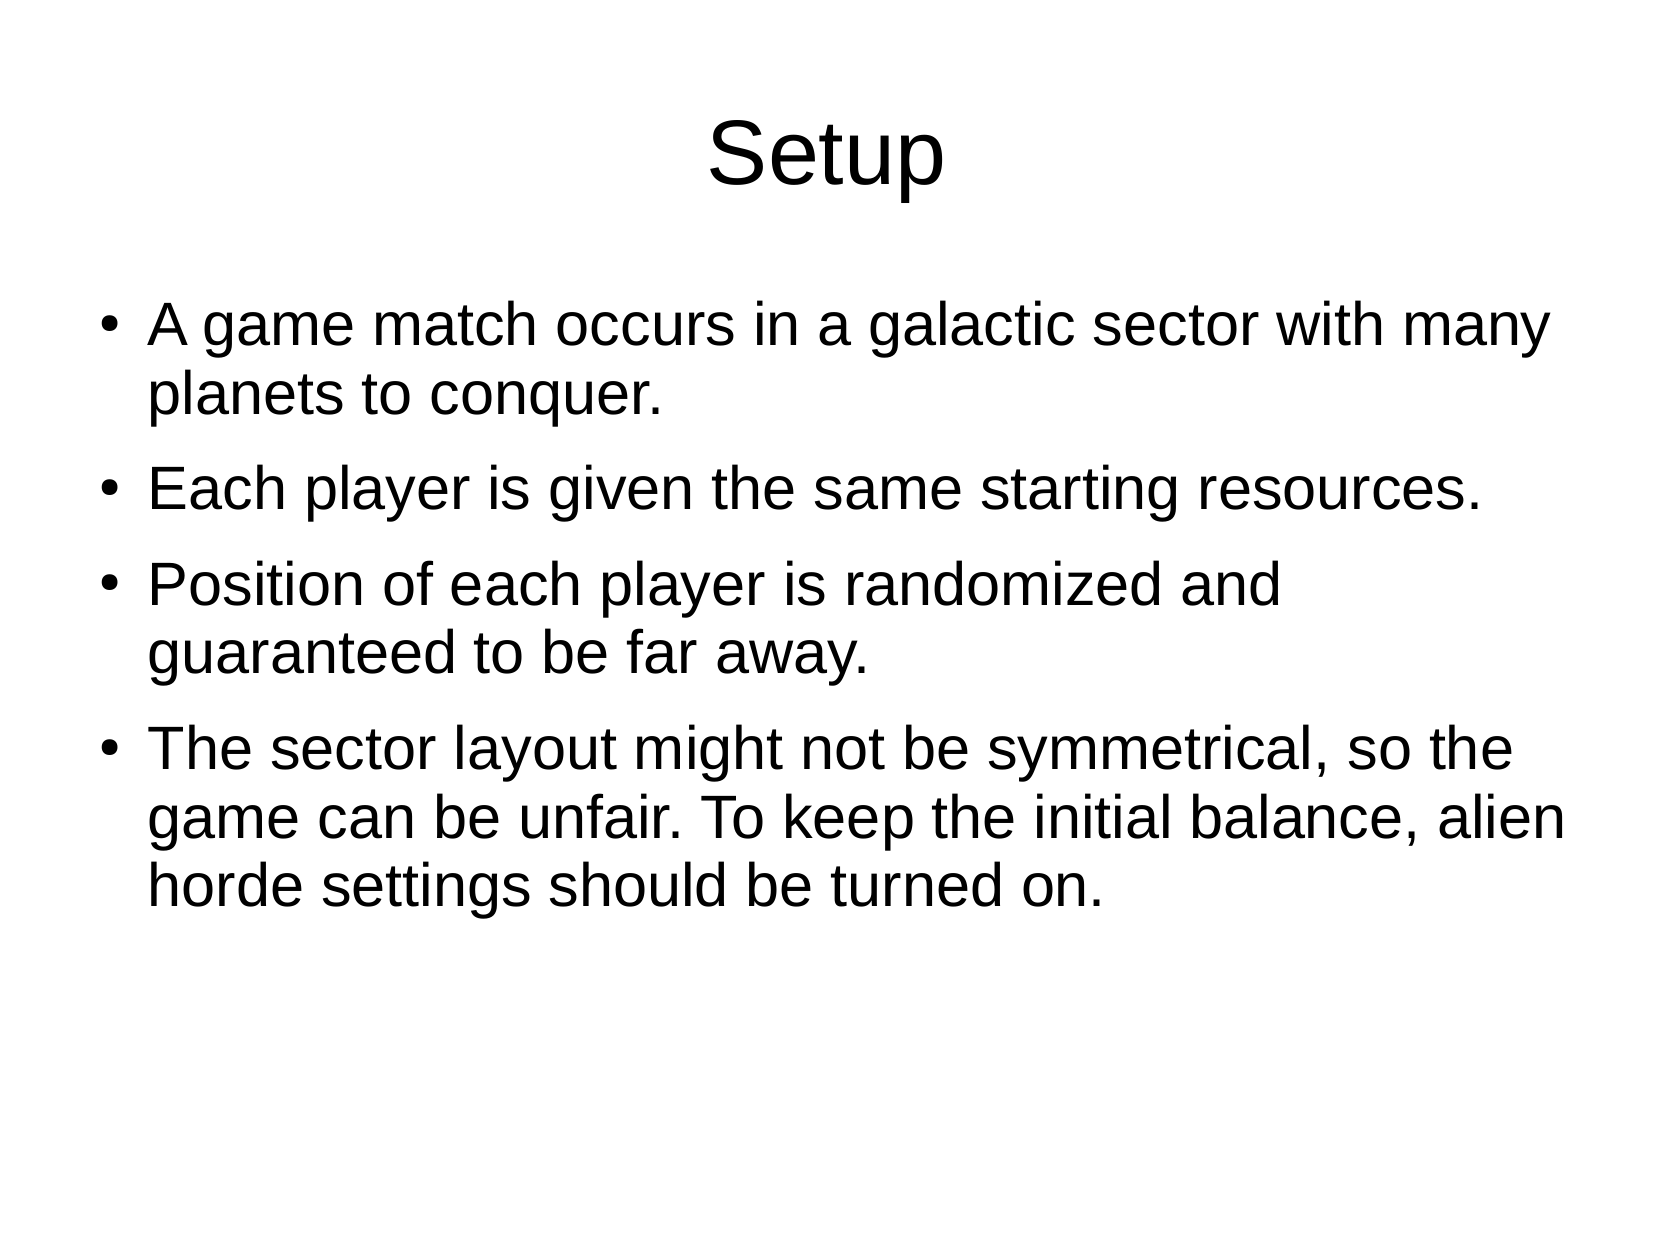

# Setup
A game match occurs in a galactic sector with many planets to conquer.
Each player is given the same starting resources.
Position of each player is randomized and guaranteed to be far away.
The sector layout might not be symmetrical, so the game can be unfair. To keep the initial balance, alien horde settings should be turned on.